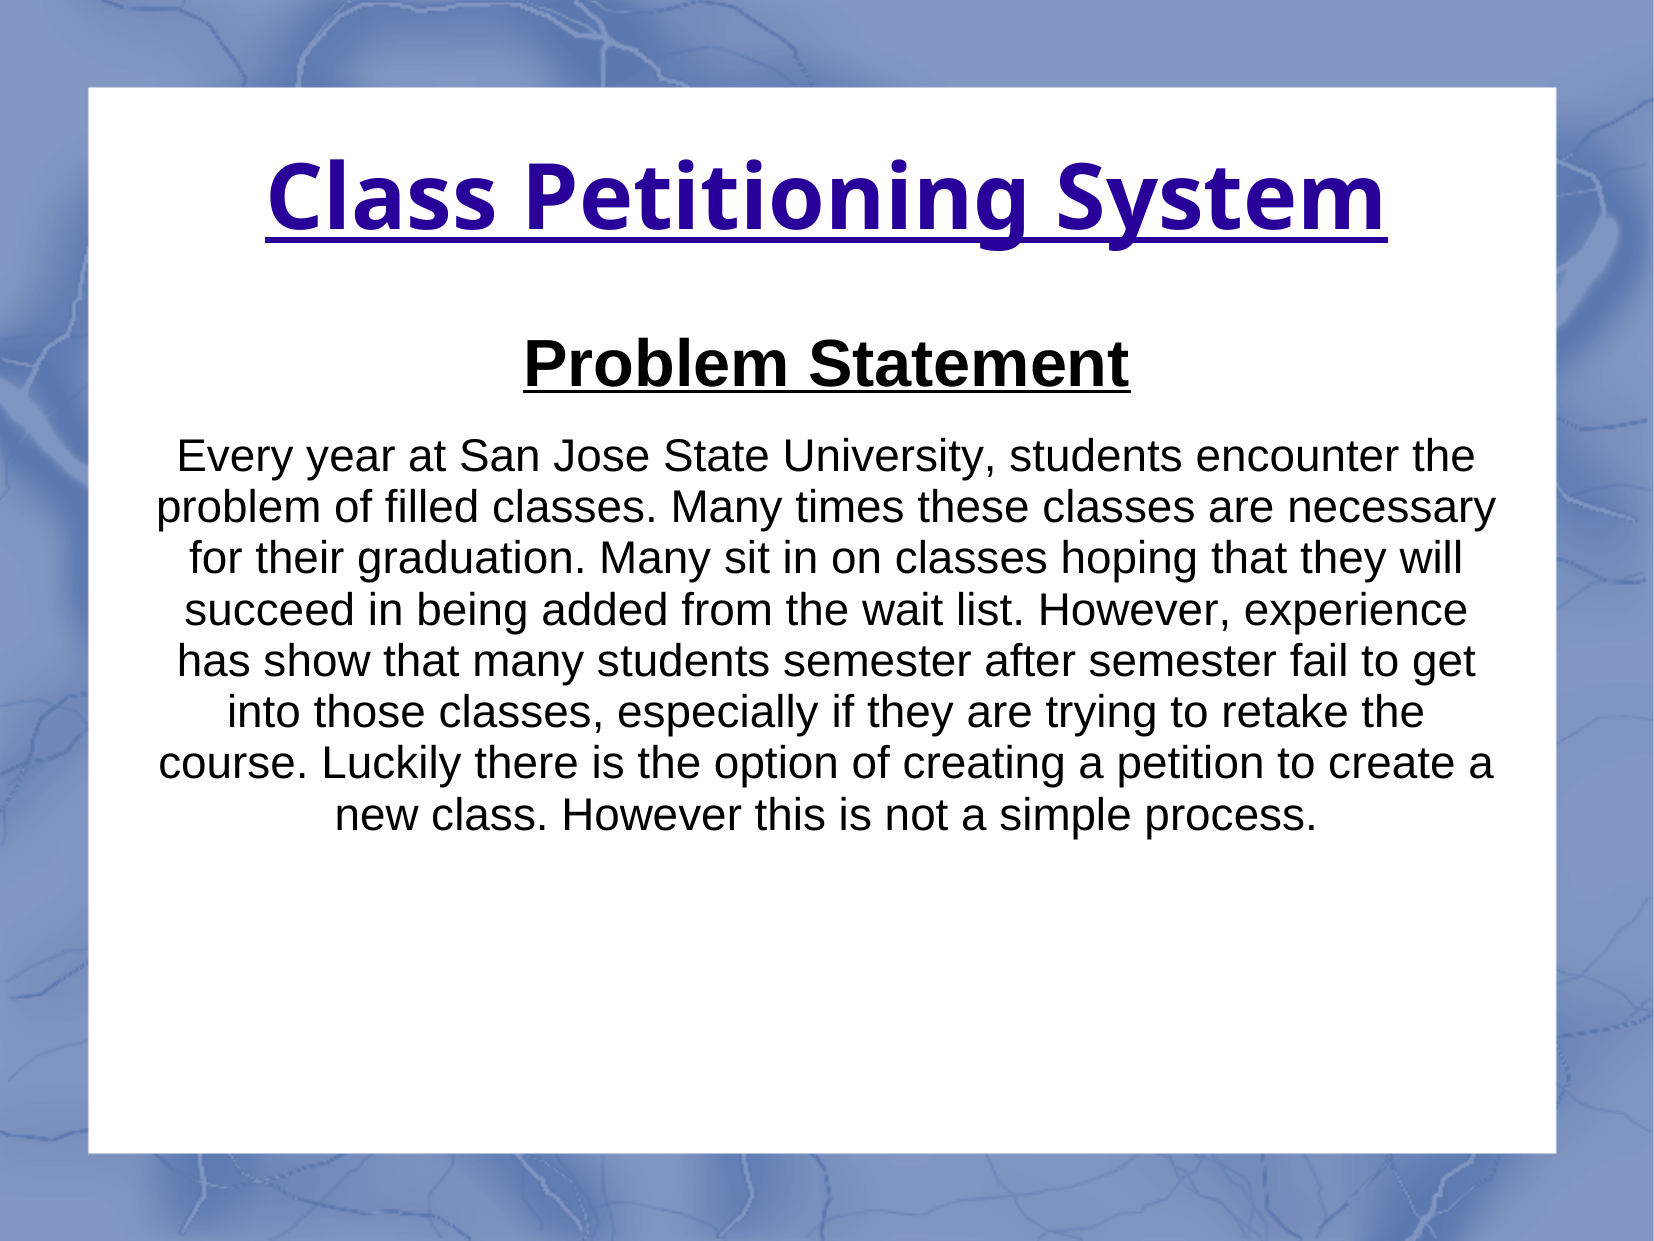

# Class Petitioning System
Problem Statement
Every year at San Jose State University, students encounter the problem of filled classes. Many times these classes are necessary for their graduation. Many sit in on classes hoping that they will succeed in being added from the wait list. However, experience has show that many students semester after semester fail to get into those classes, especially if they are trying to retake the course. Luckily there is the option of creating a petition to create a new class. However this is not a simple process.